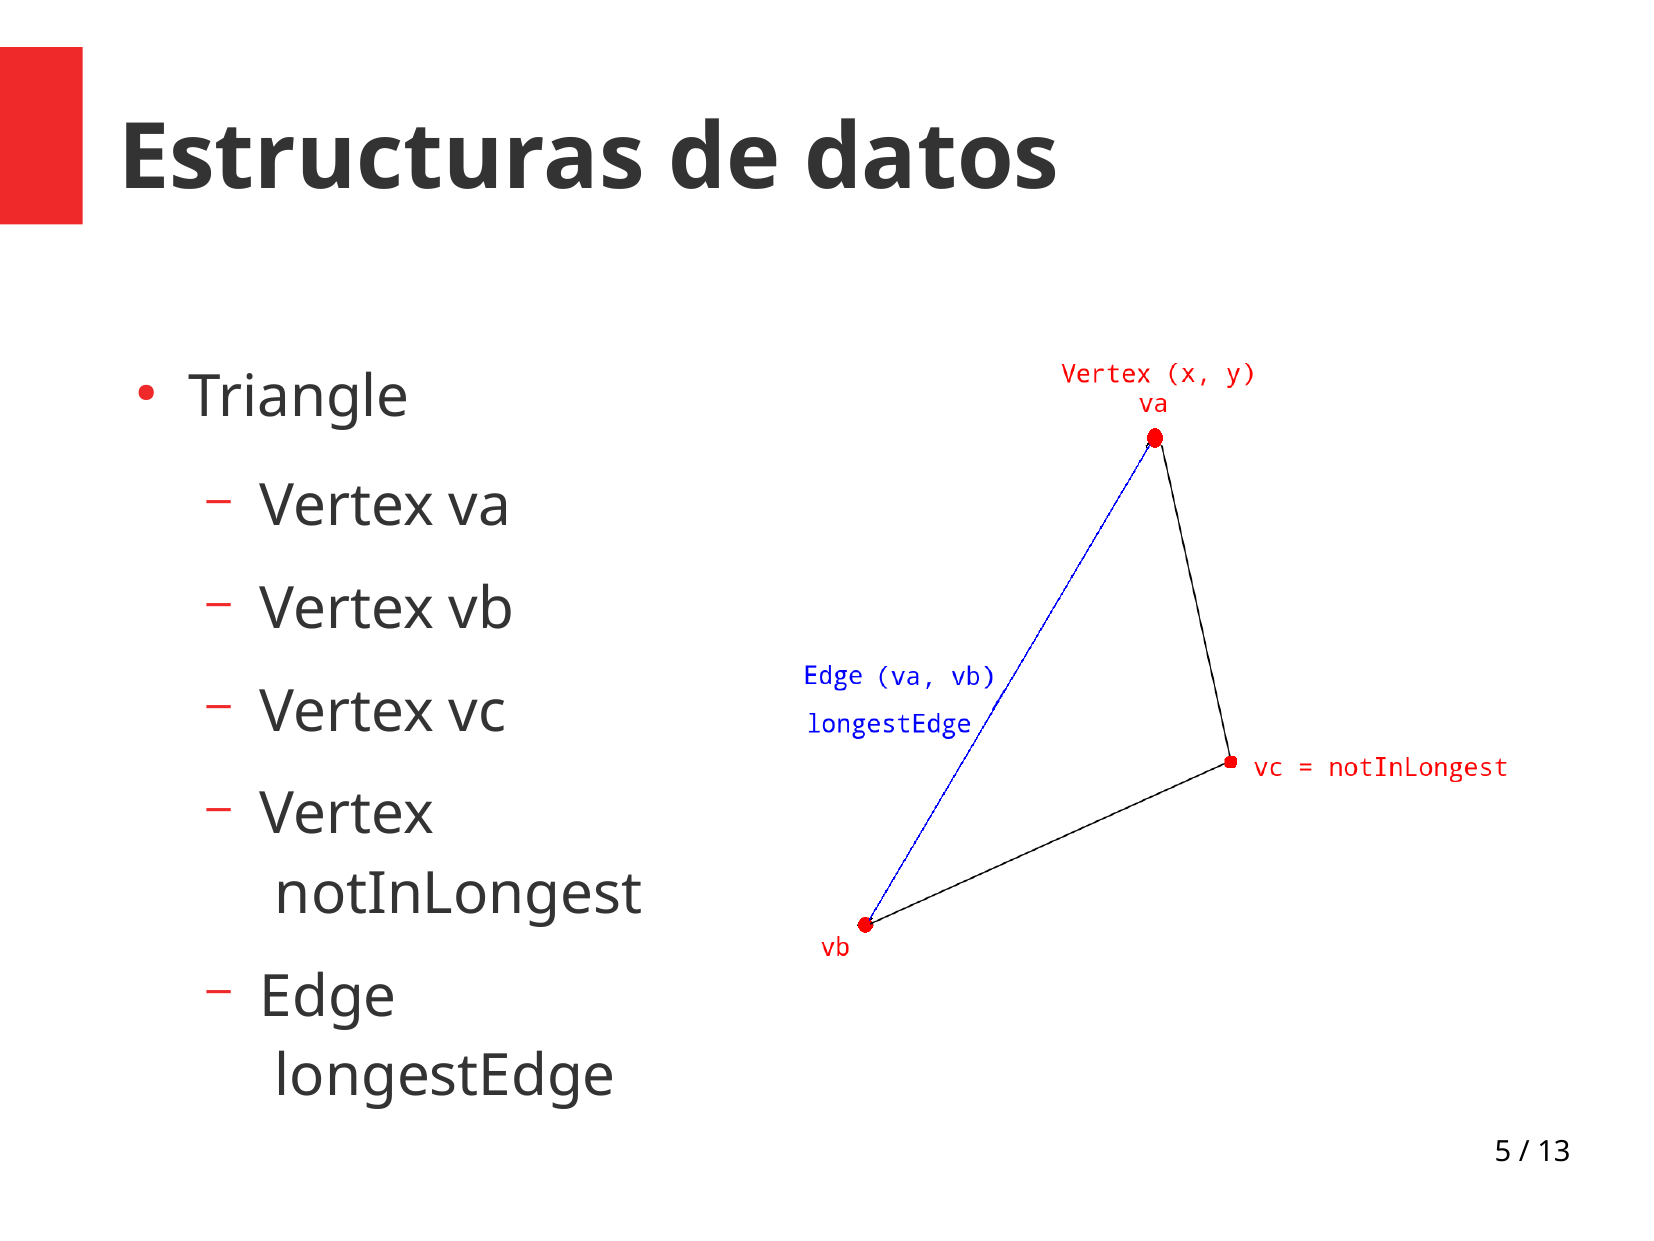

# Estructuras de datos
Triangle
Vertex va
Vertex vb
Vertex vc
Vertex
 notInLongest
Edge
 longestEdge
5